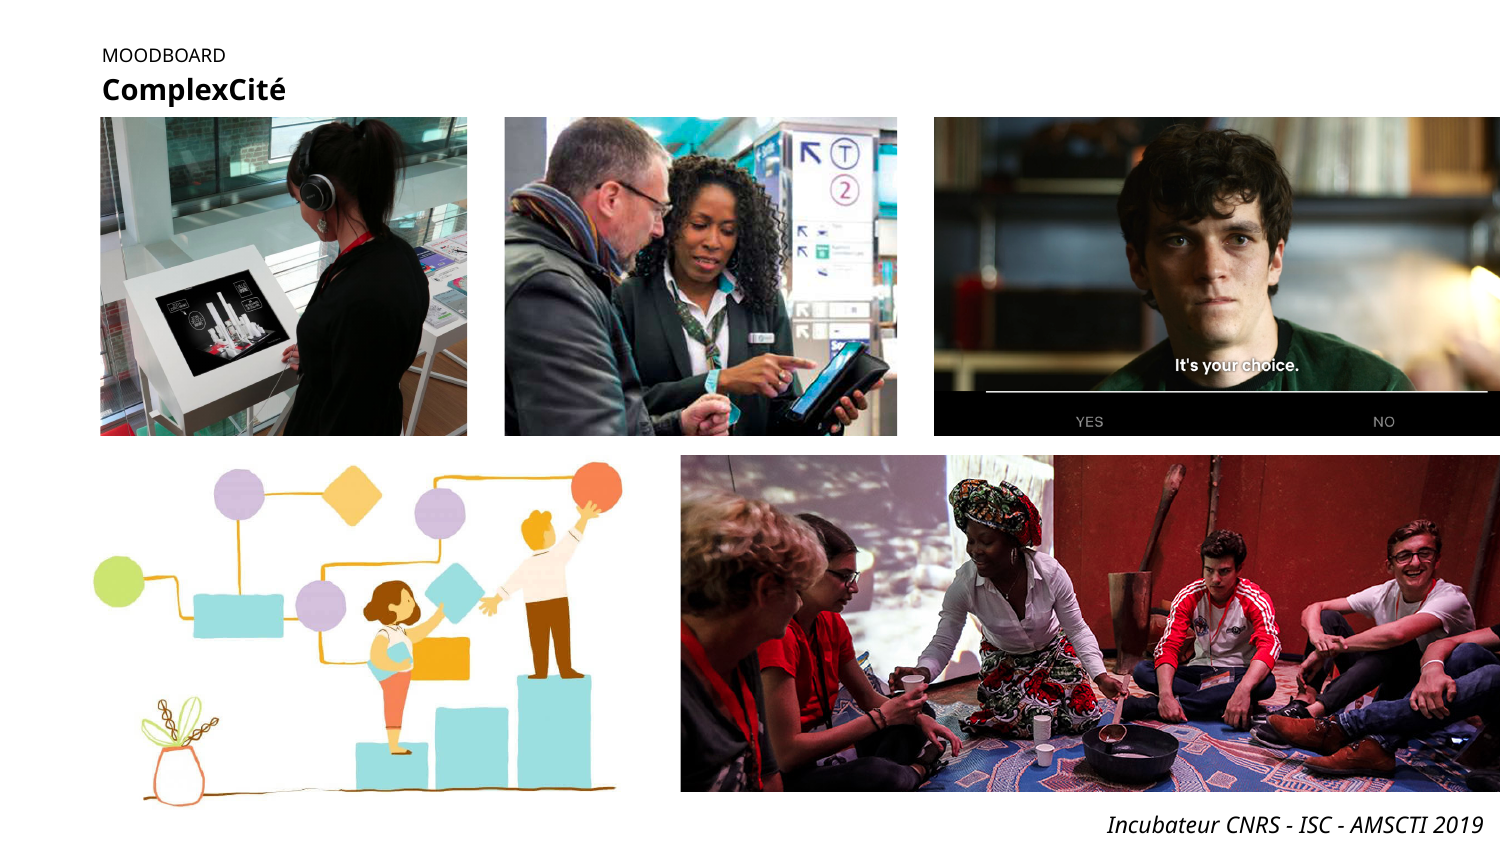

# MOODBOARD ComplexCité
Incubateur CNRS - ISC - AMSCTI 2019